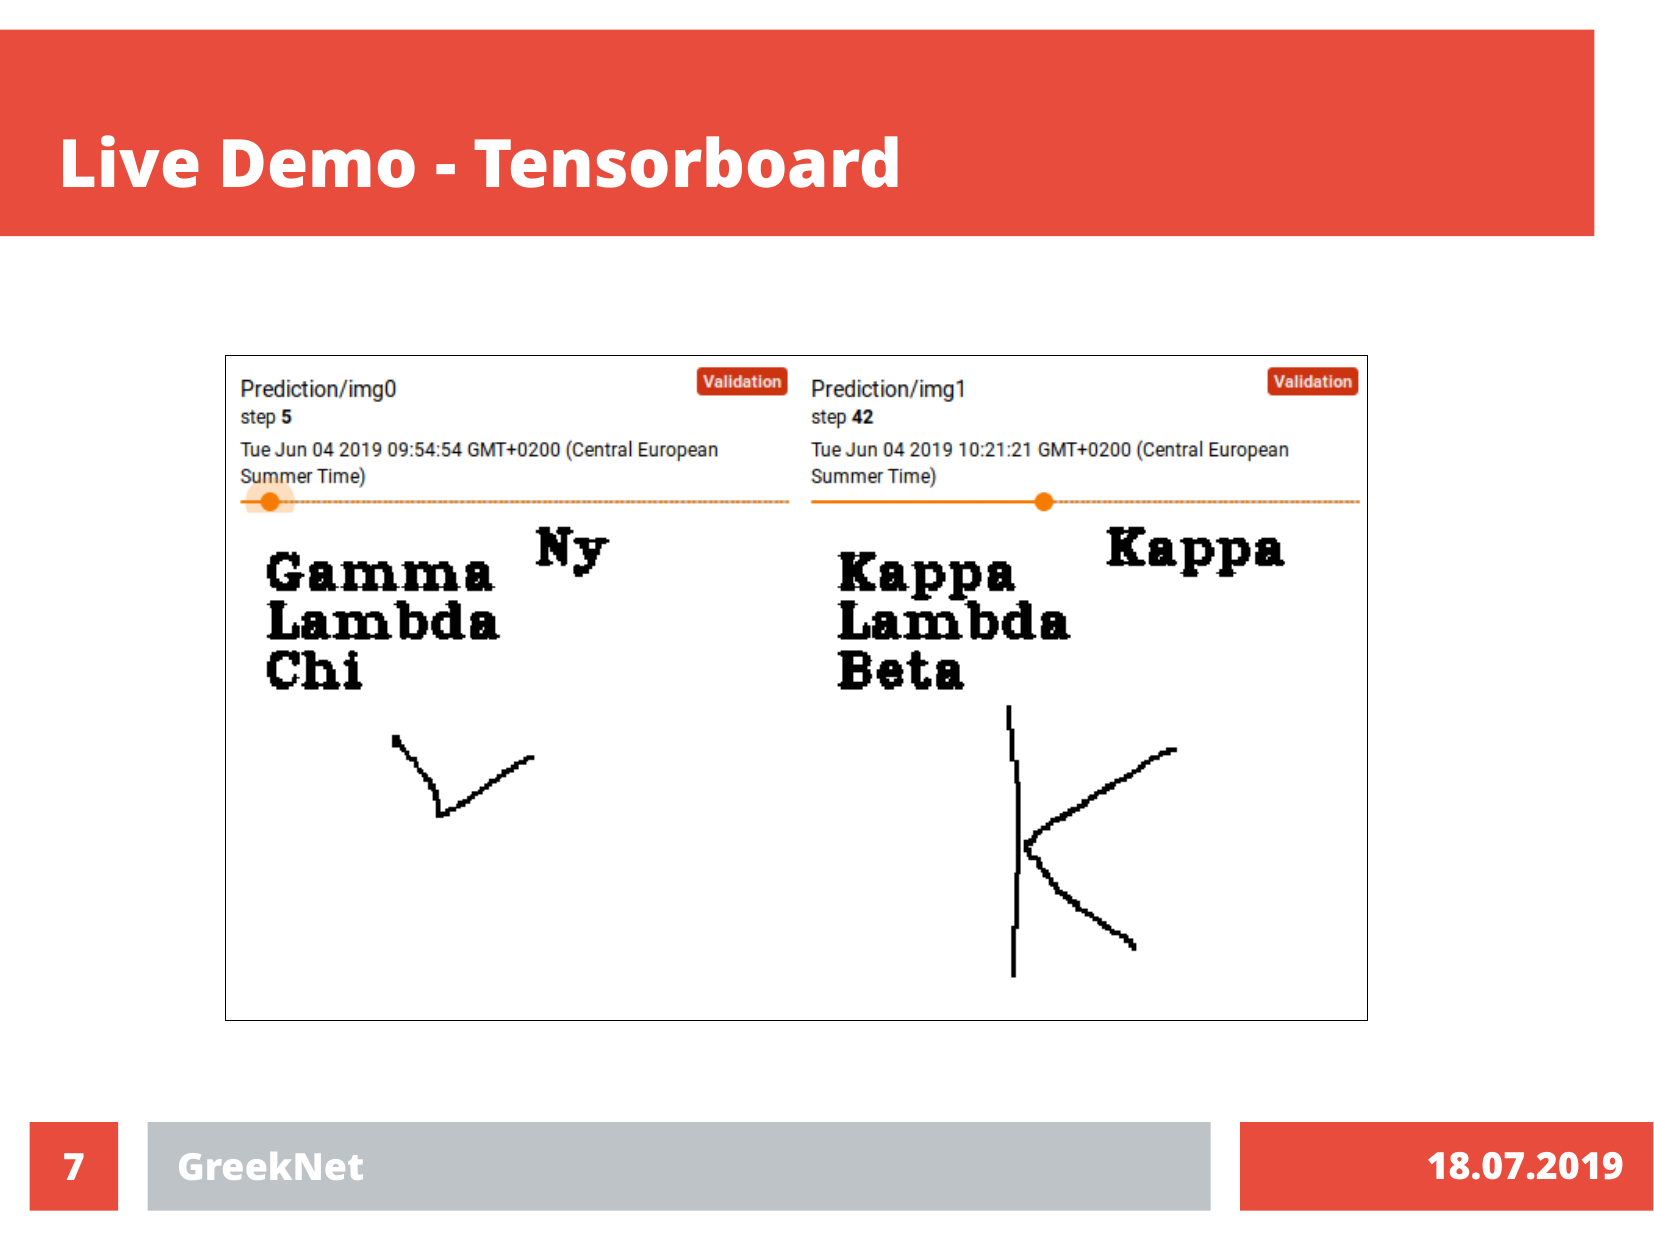

# Live Demo - Tensorboard
7
GreekNet
18.07.2019